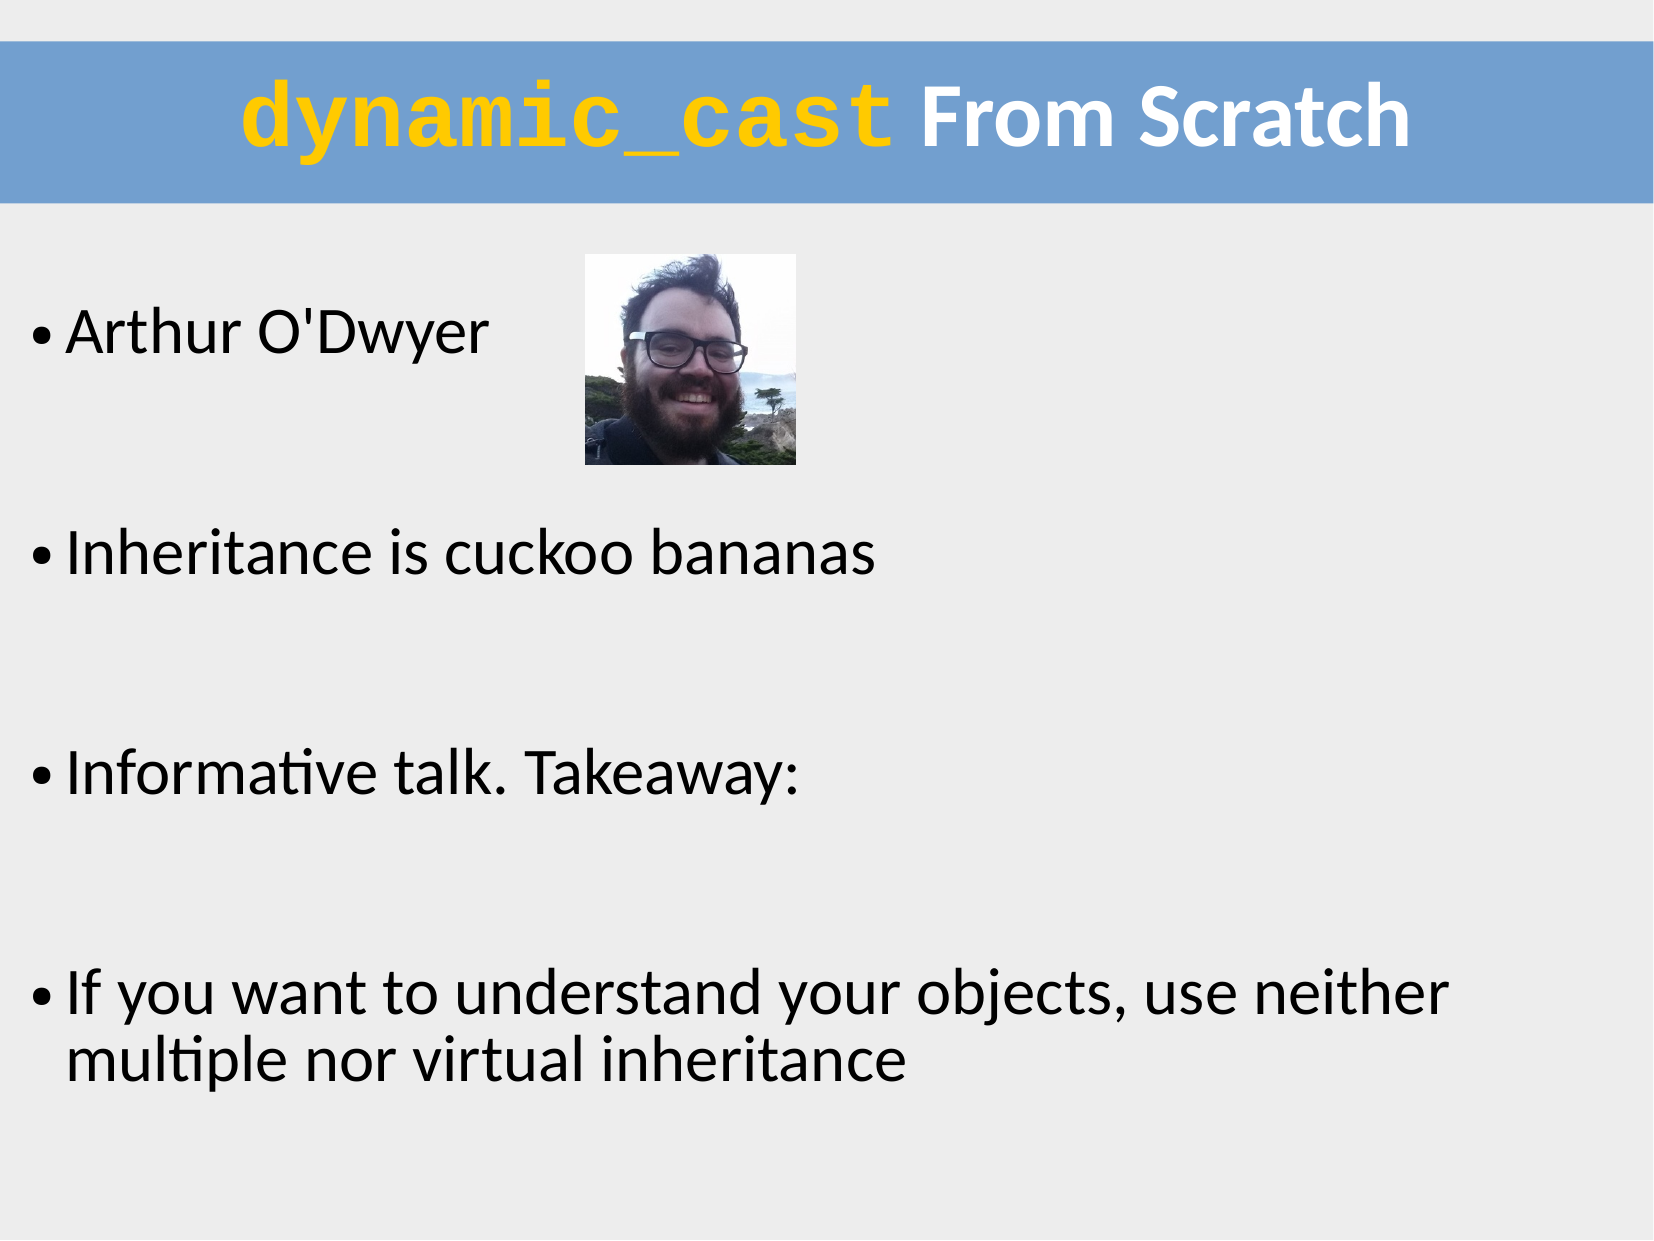

# dynamic_cast From Scratch
Arthur O'Dwyer
Inheritance is cuckoo bananas
Informative talk. Takeaway:
If you want to understand your objects, use neither multiple nor virtual inheritance